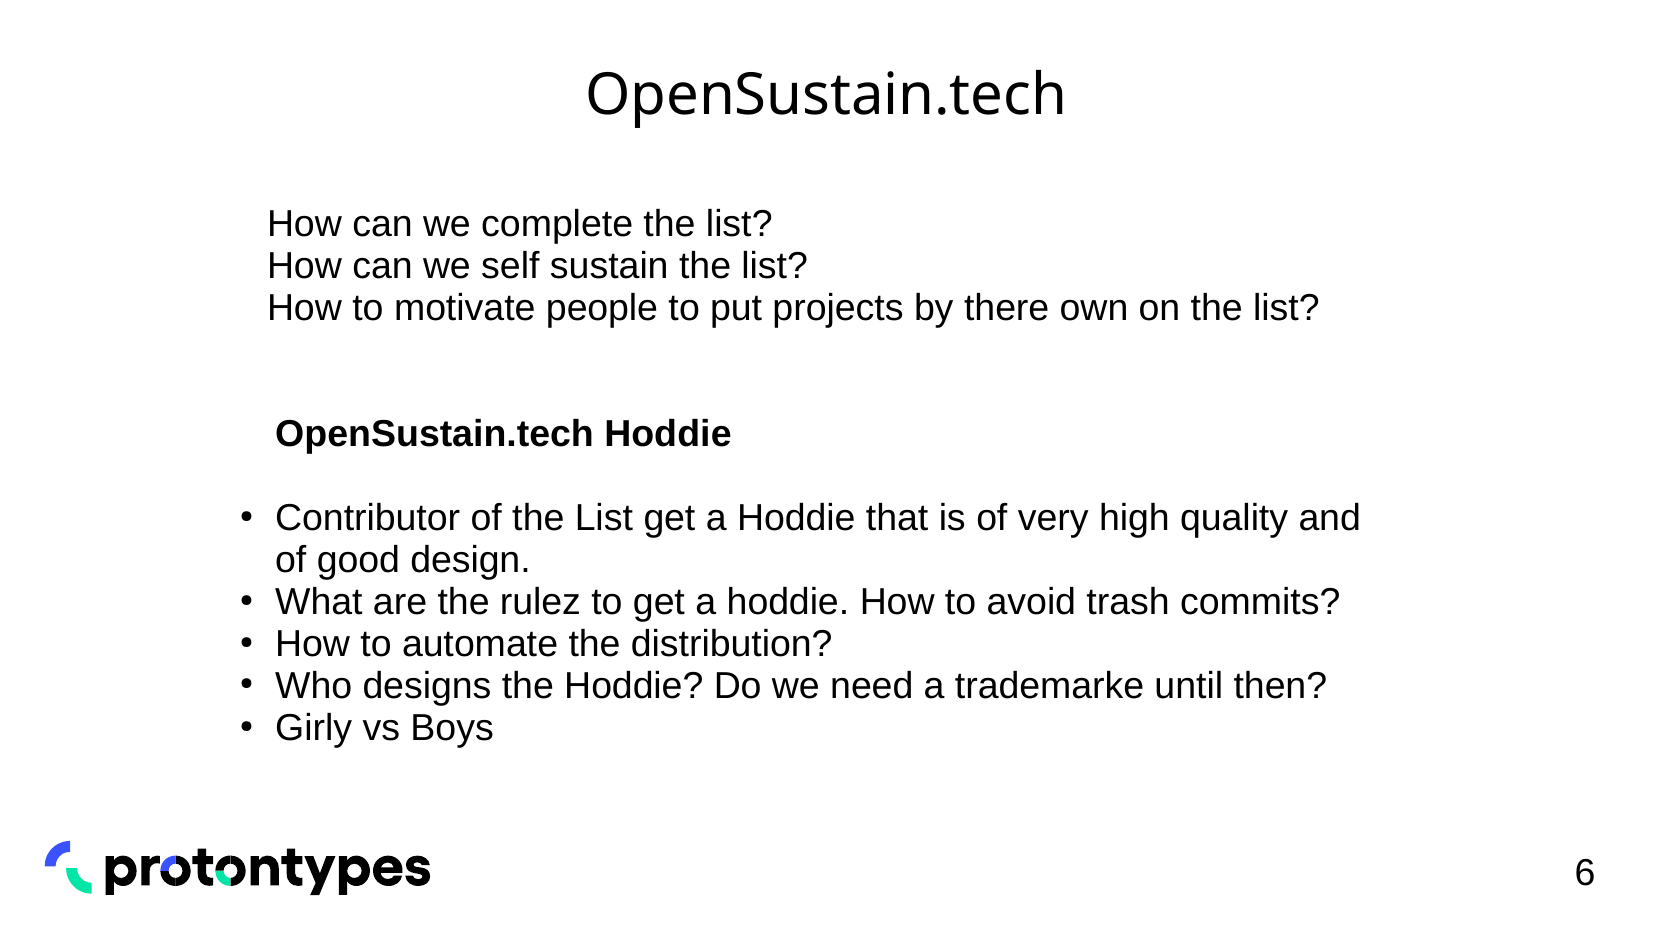

# OpenSustain.tech
How can we complete the list?
How can we self sustain the list?
How to motivate people to put projects by there own on the list?
OpenSustain.tech Hoddie
Contributor of the List get a Hoddie that is of very high quality and of good design.
What are the rulez to get a hoddie. How to avoid trash commits?
How to automate the distribution?
Who designs the Hoddie? Do we need a trademarke until then?
Girly vs Boys
6